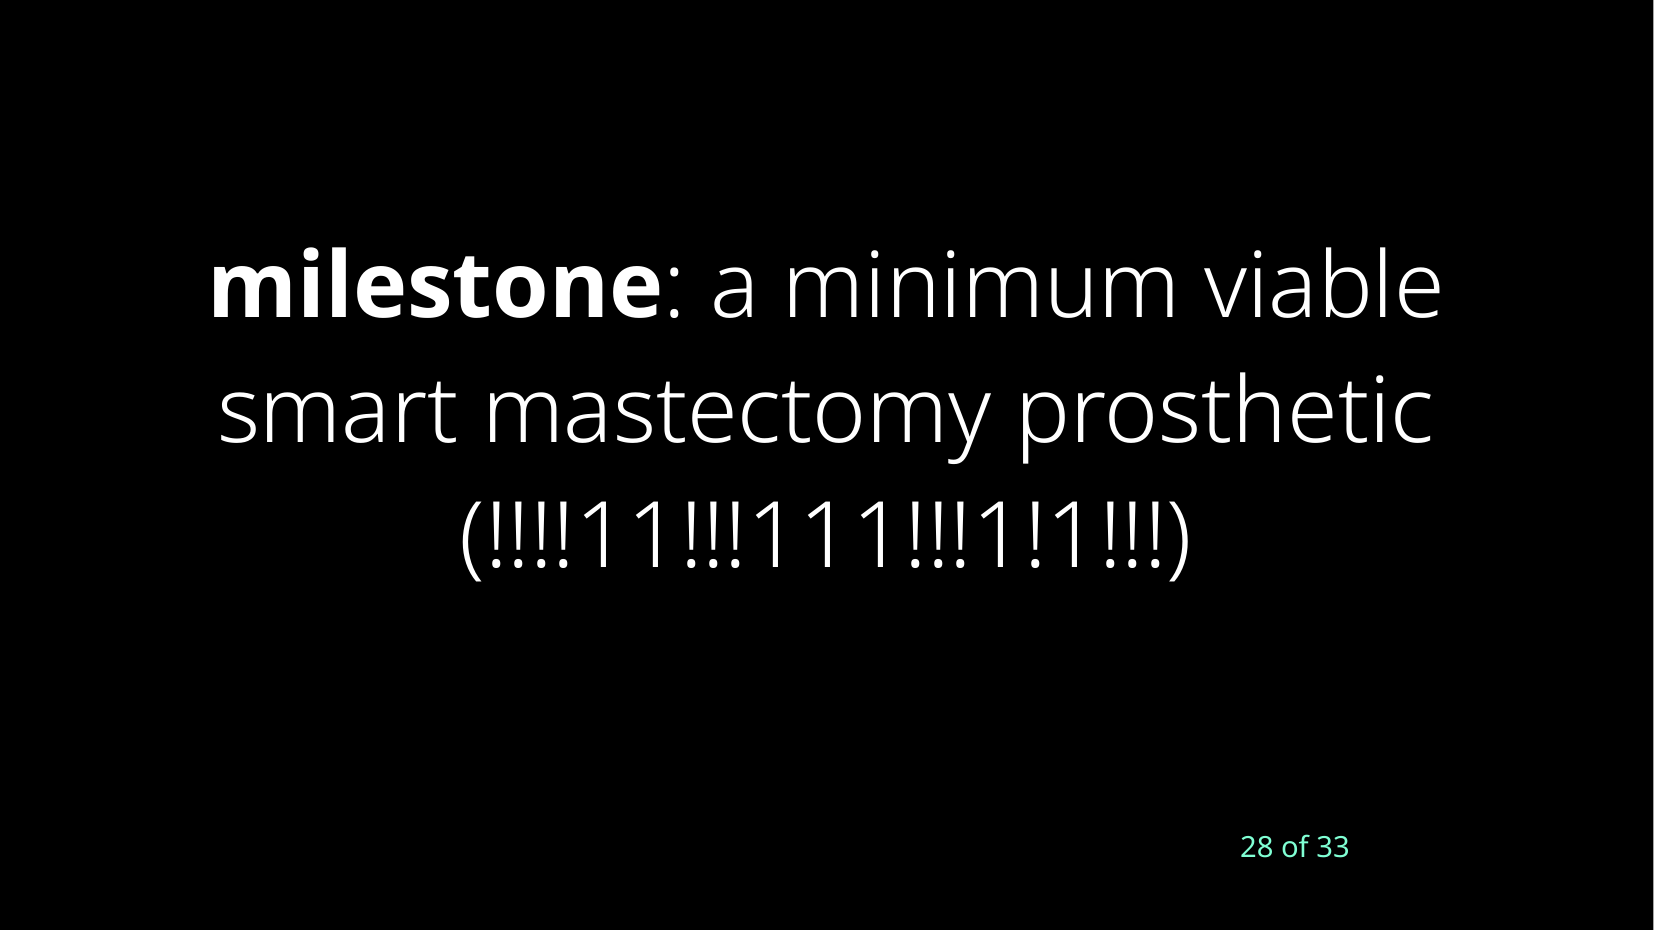

# milestone: a minimum viable smart mastectomy prosthetic (!!!!11!!!111!!!1!1!!!)
28